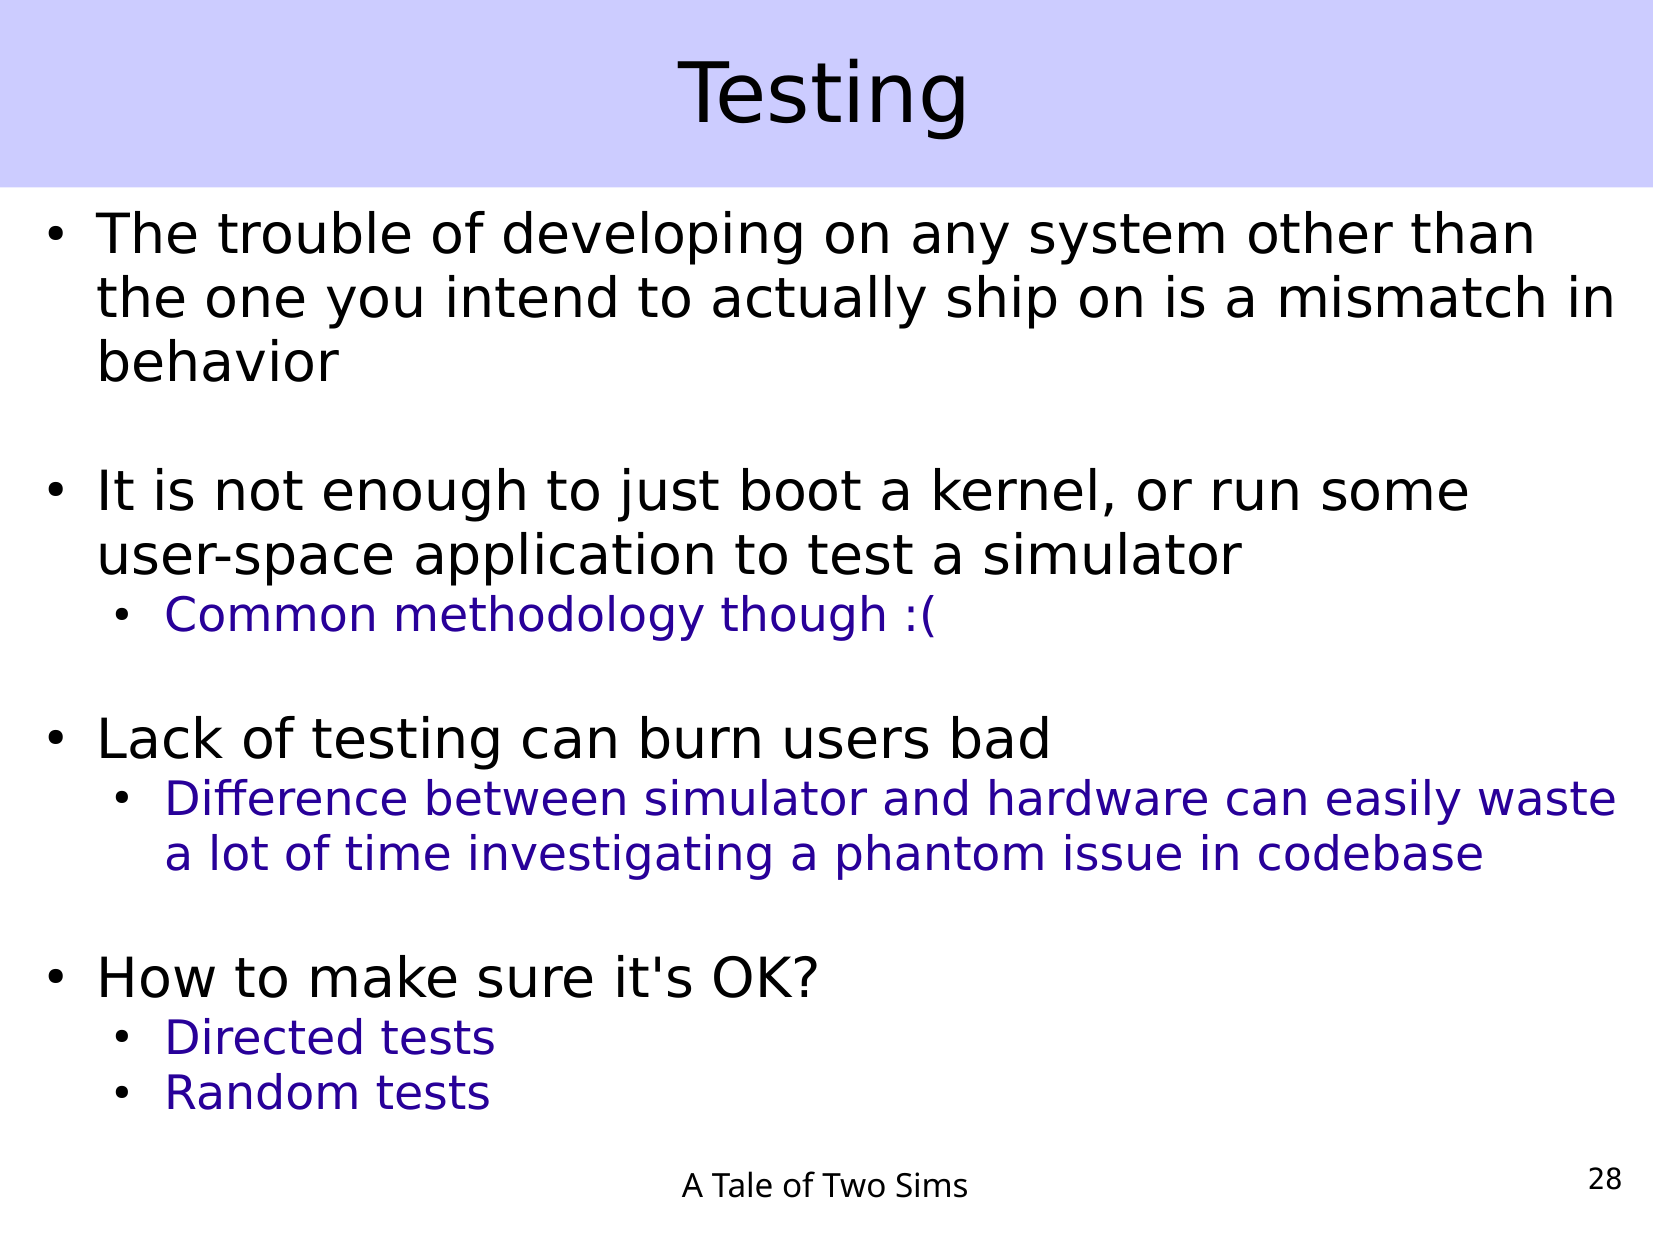

# Testing
The trouble of developing on any system other than the one you intend to actually ship on is a mismatch in behavior
It is not enough to just boot a kernel, or run some user-space application to test a simulator
Common methodology though :(
Lack of testing can burn users bad
Difference between simulator and hardware can easily waste a lot of time investigating a phantom issue in codebase
How to make sure it's OK?
Directed tests
Random tests
28